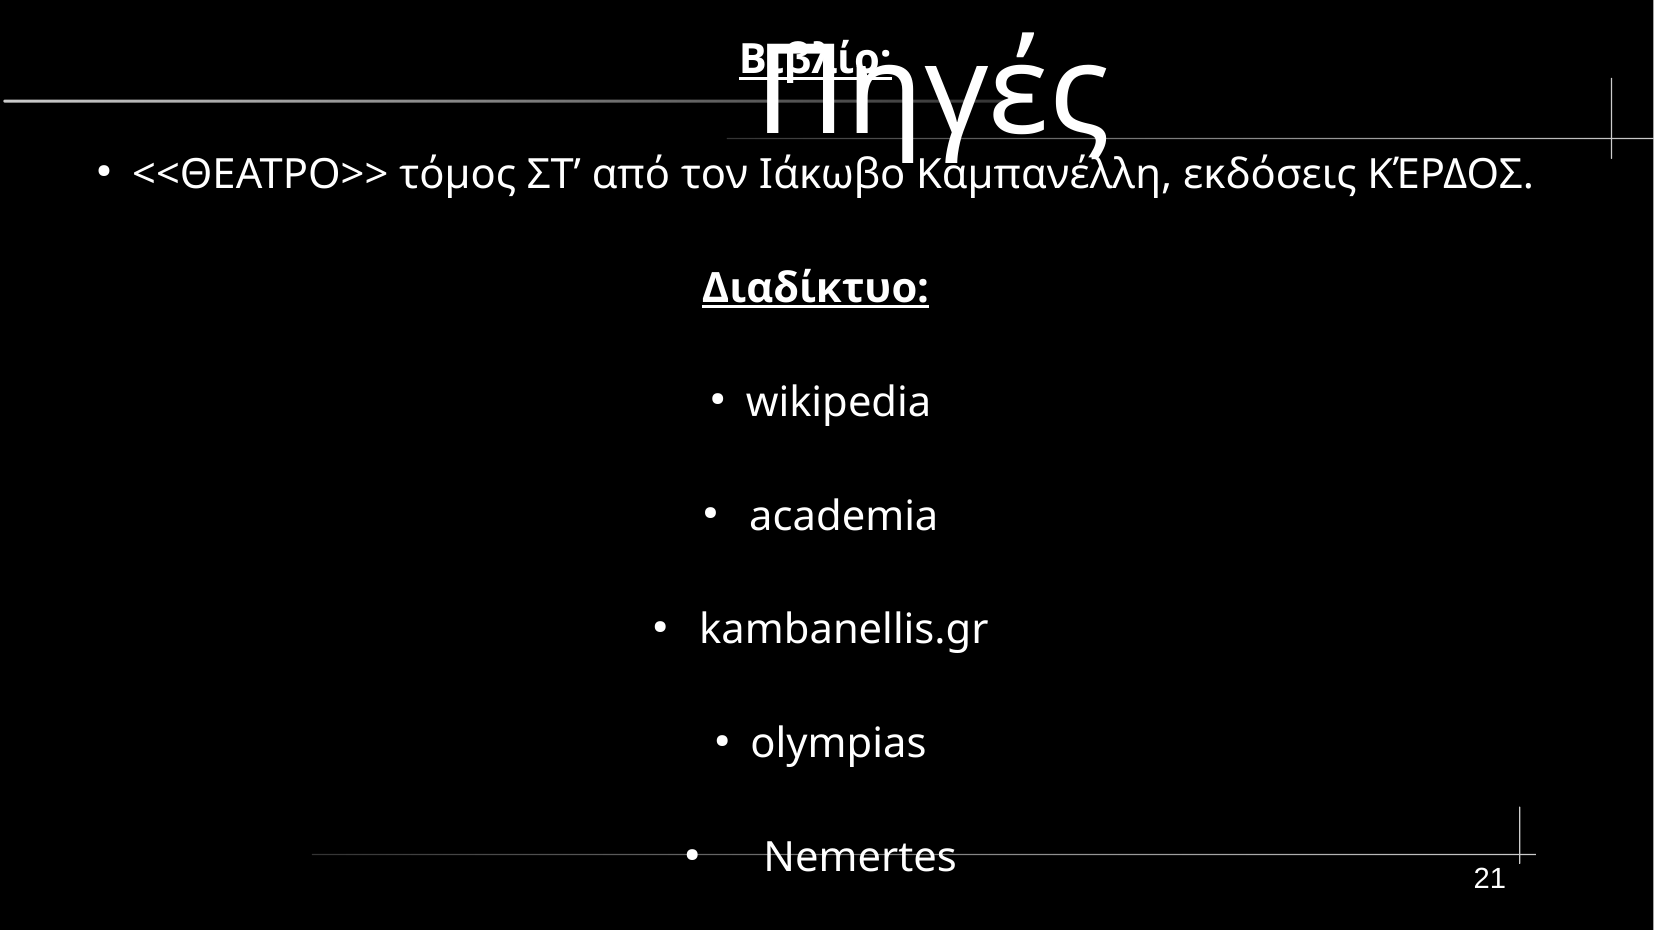

Βιβλίο:
<<ΘΕΑΤΡΟ>> τόμος ΣΤ’ από τον Ιάκωβο Καμπανέλλη, εκδόσεις ΚΈΡΔΟΣ.
Διαδίκτυο:
wikipedia
 academia
 kambanellis.gr
olympias
 Nemertes
theatre.uoa.gr
# Πηγές
21